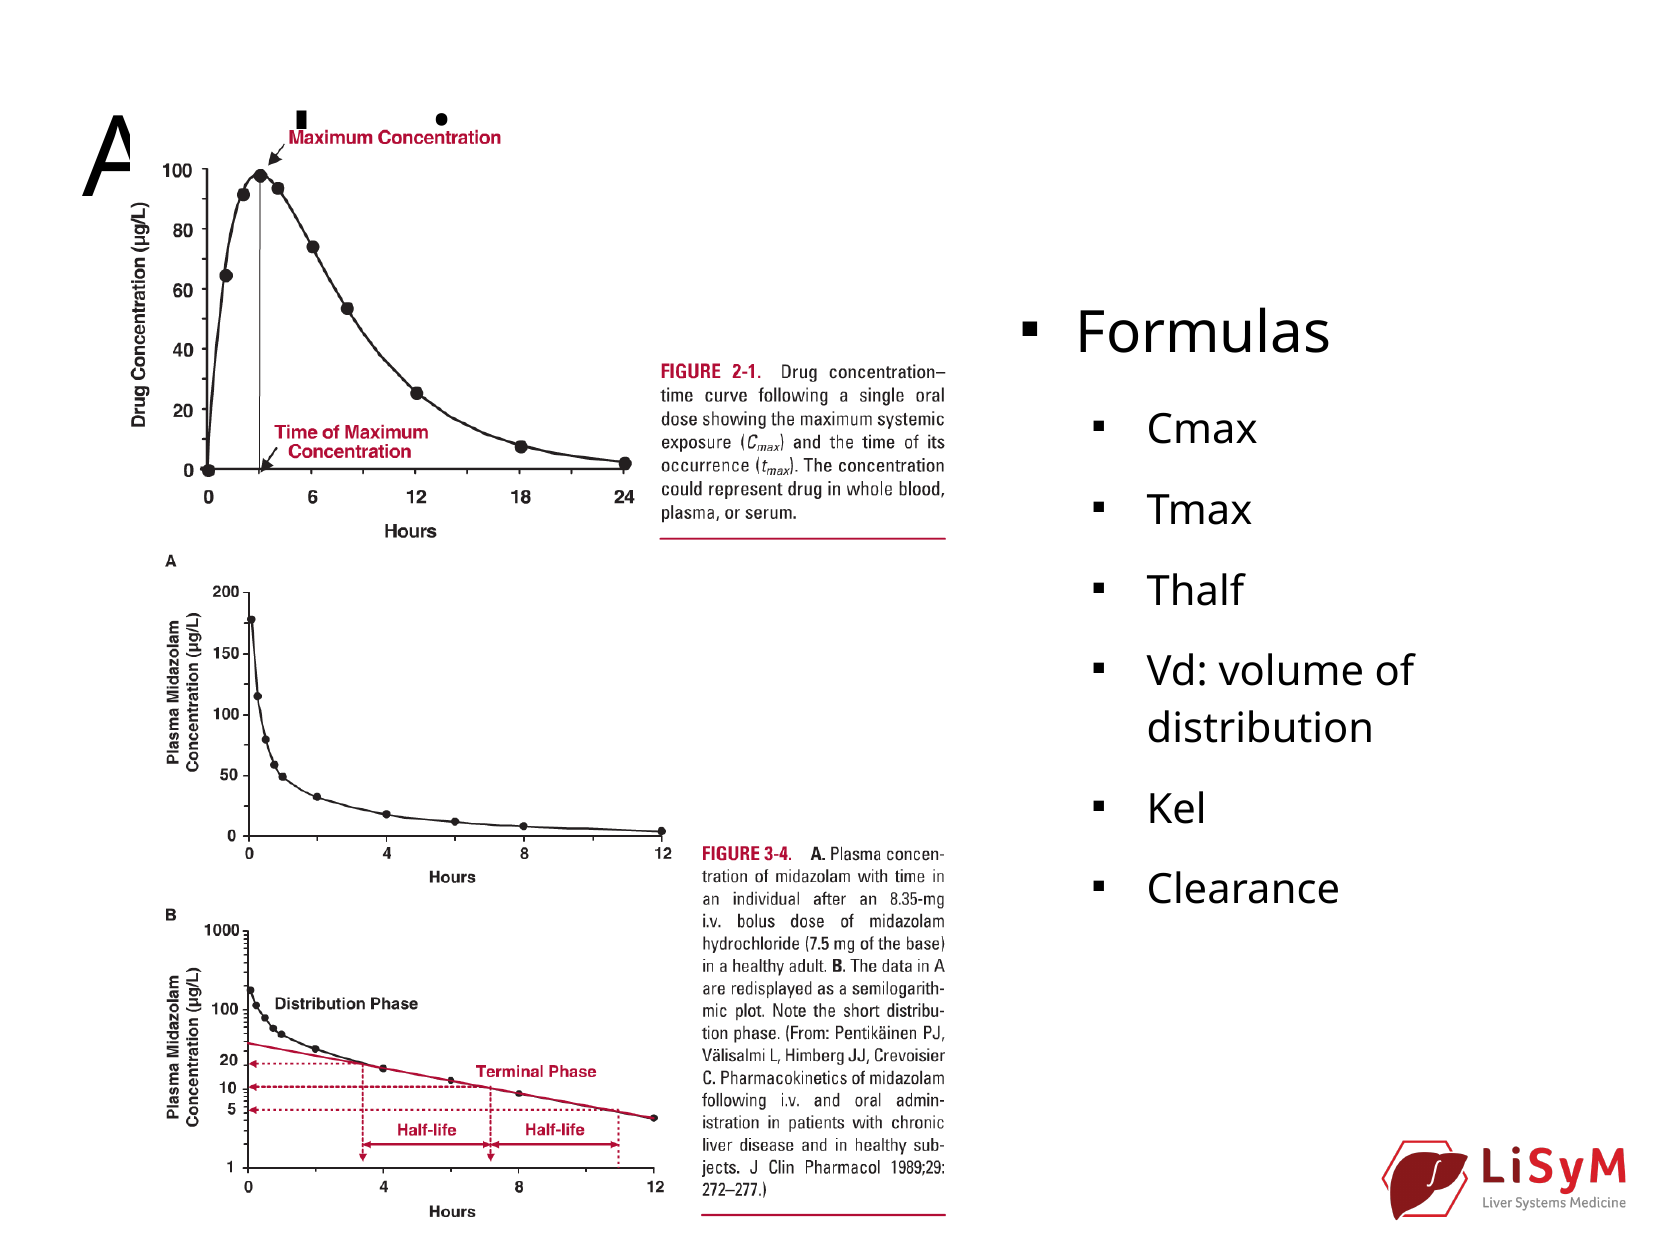

# Analysis
Formulas
Cmax
Tmax
Thalf
Vd: volume of distribution
Kel
Clearance